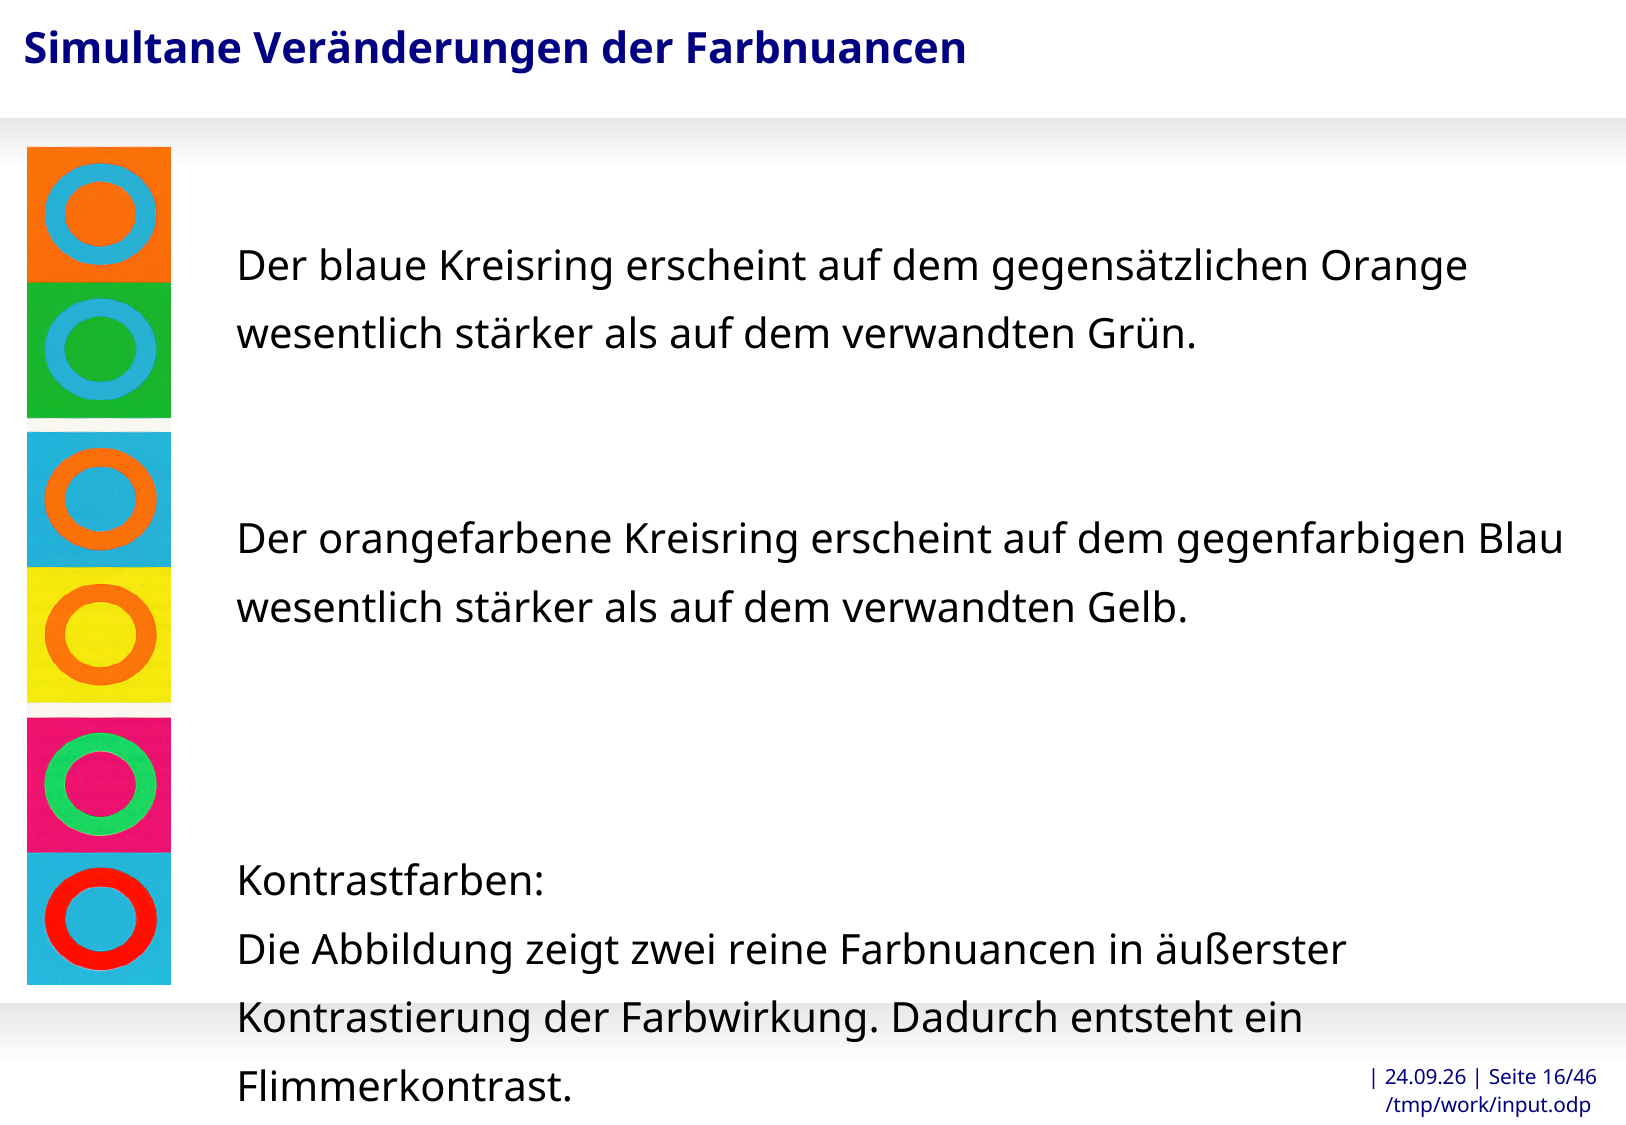

# Simultane Veränderungen der Farbnuancen
Der blaue Kreisring erscheint auf dem gegensätzlichen Orange wesentlich stärker als auf dem verwandten Grün.
Der orangefarbene Kreisring erscheint auf dem gegenfarbigen Blau wesentlich stärker als auf dem verwandten Gelb.
Kontrastfarben:
Die Abbildung zeigt zwei reine Farbnuancen in äußerster Kontrastierung der Farbwirkung. Dadurch entsteht ein Flimmerkontrast.